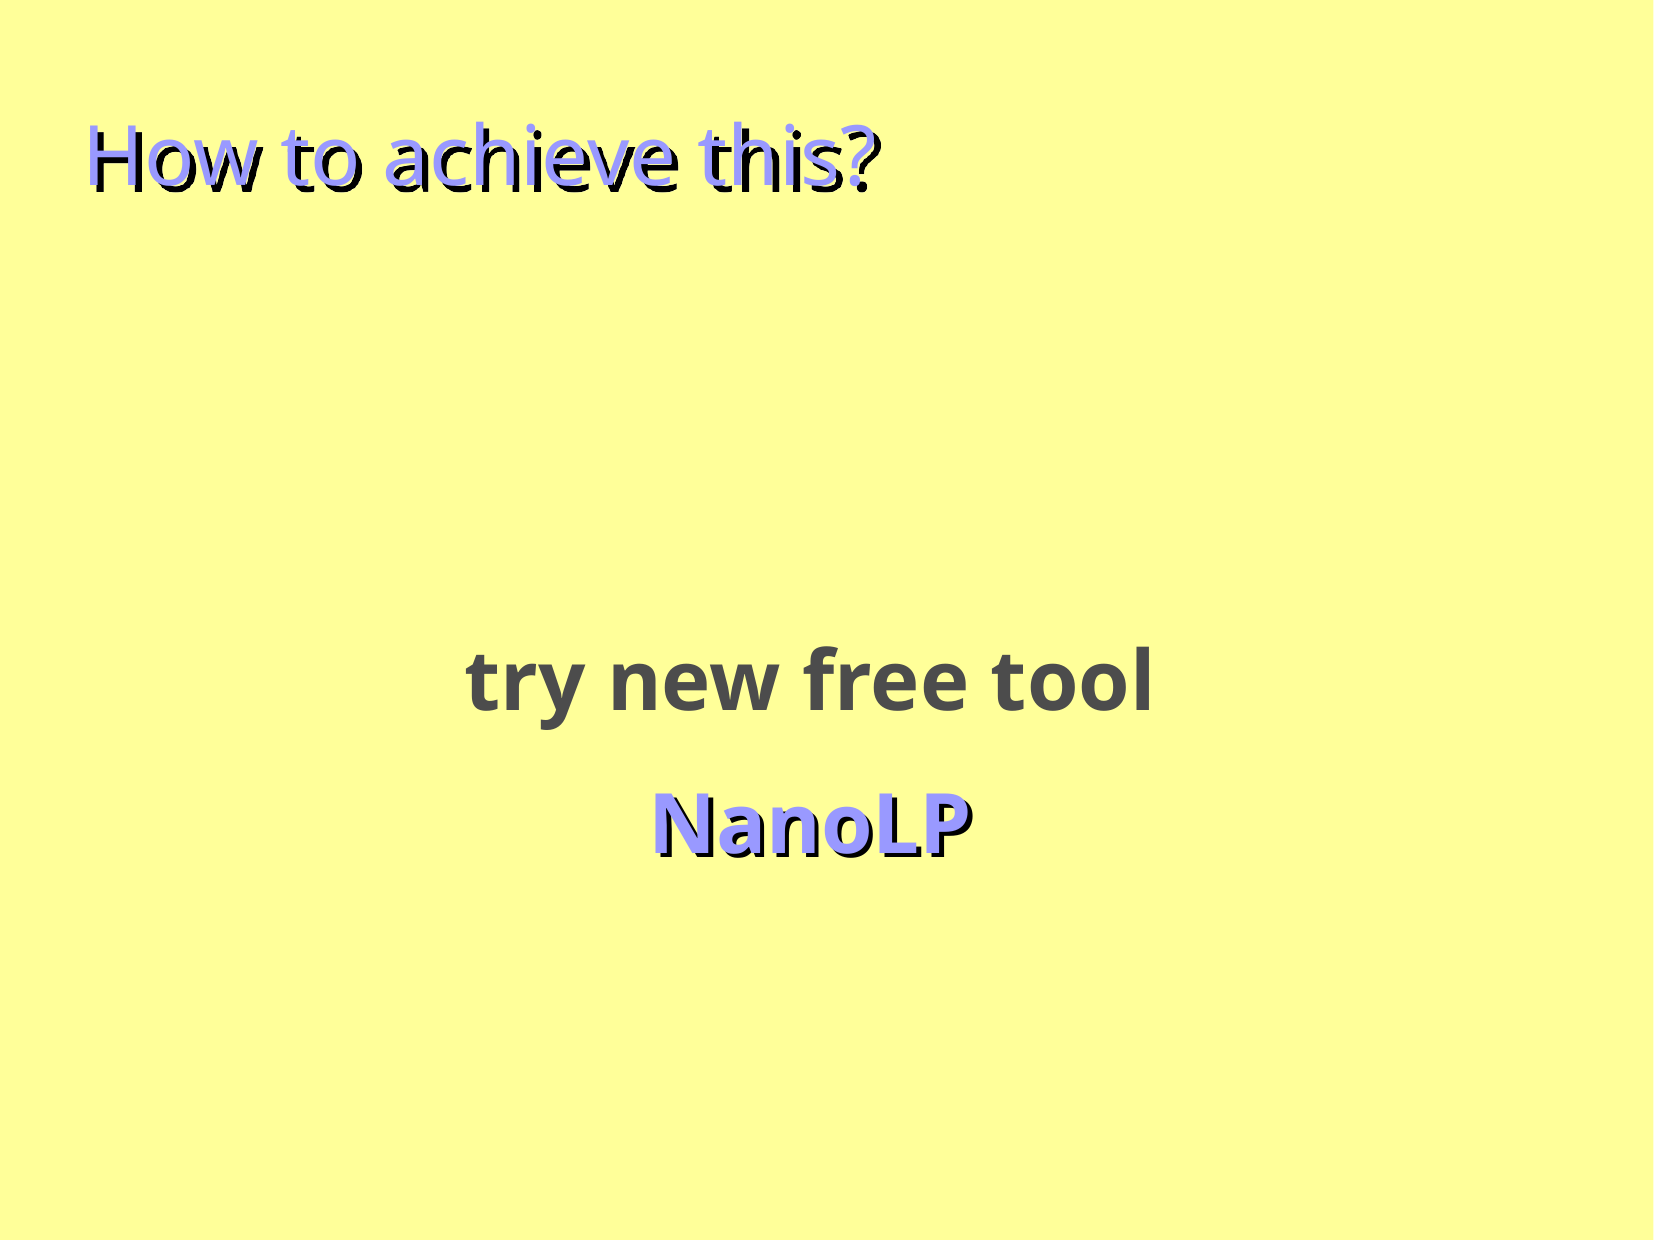

# How to achieve this?
try new free tool
NanoLP